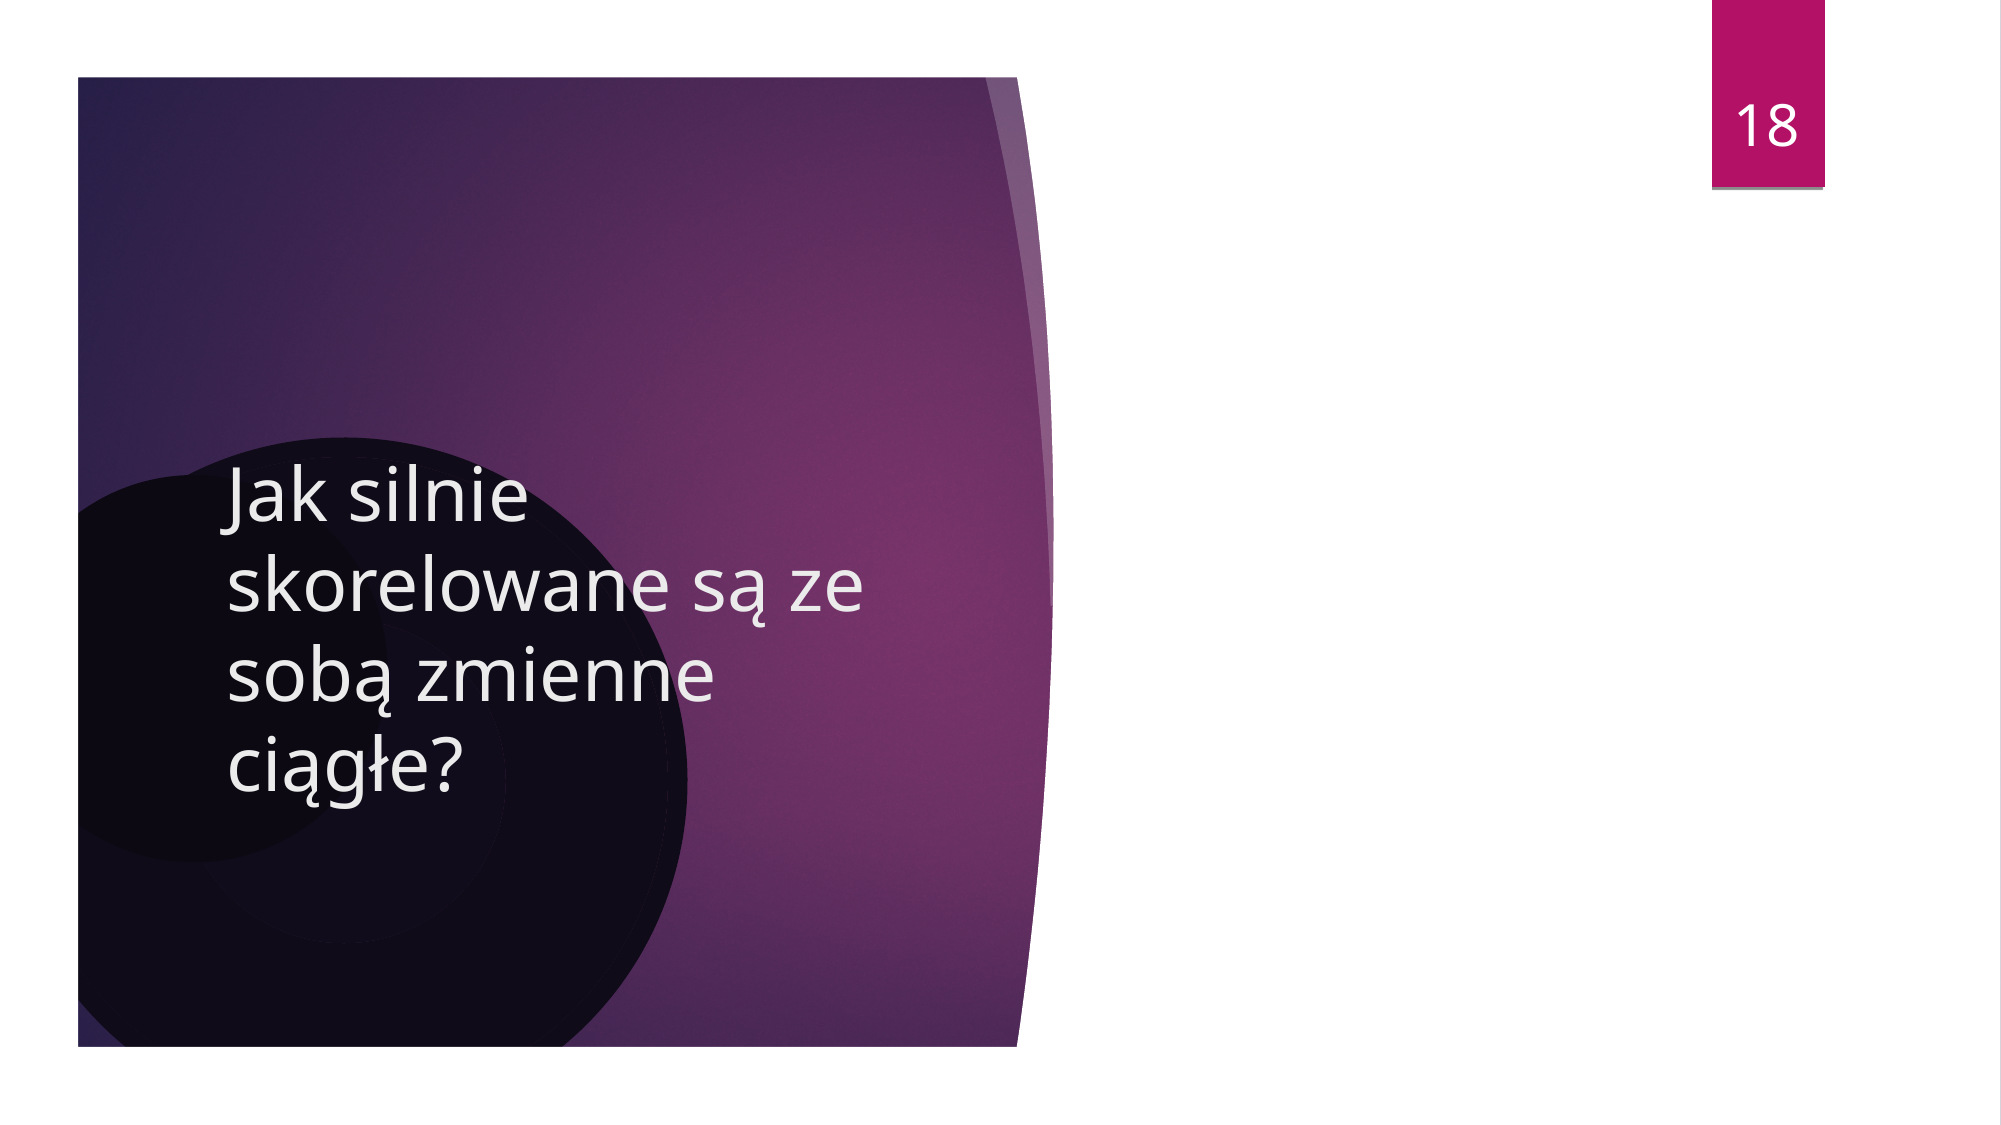

# Jak silnie skorelowane są ze sobą zmienne ciągłe?